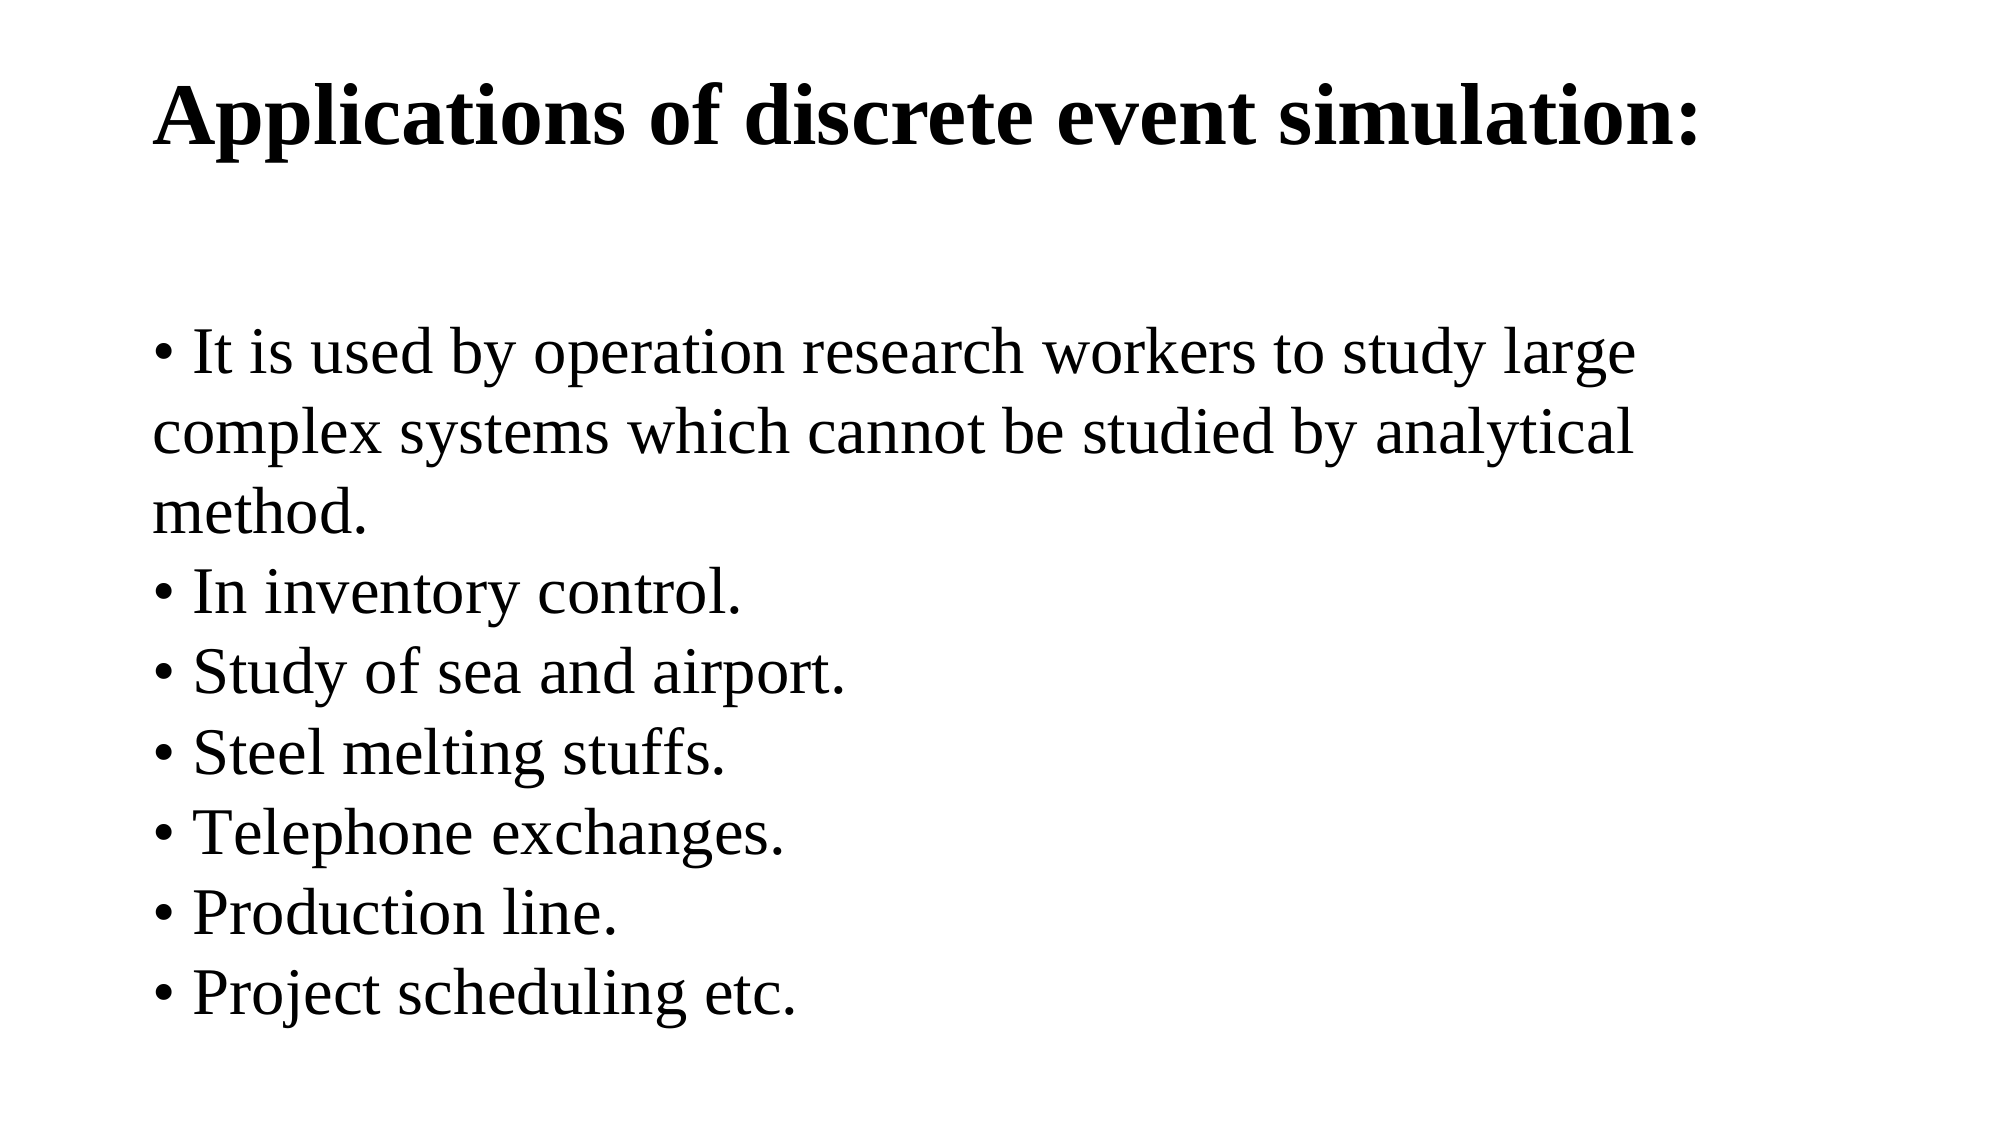

# Applications of discrete event simulation:
• It is used by operation research workers to study large complex systems which cannot be studied by analytical method.
• In inventory control.
• Study of sea and airport.
• Steel melting stuffs.
• Telephone exchanges.
• Production line.
• Project scheduling etc.